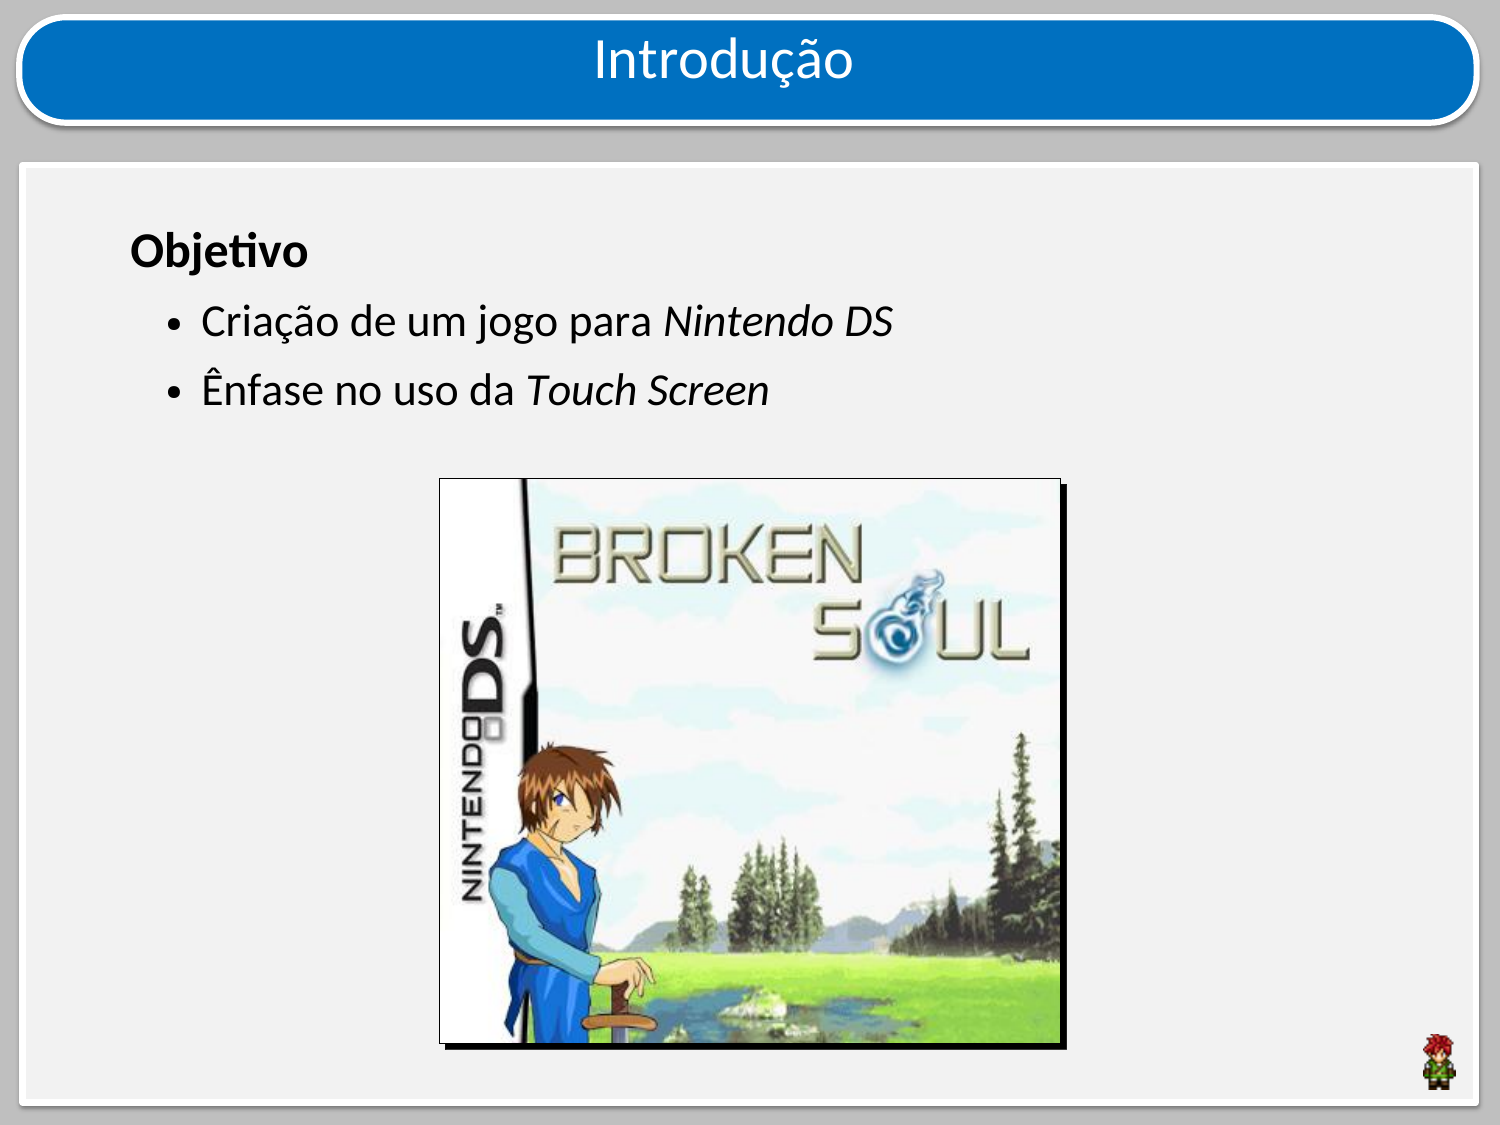

Introdução
Objetivo
Criação de um jogo para Nintendo DS
Ênfase no uso da Touch Screen